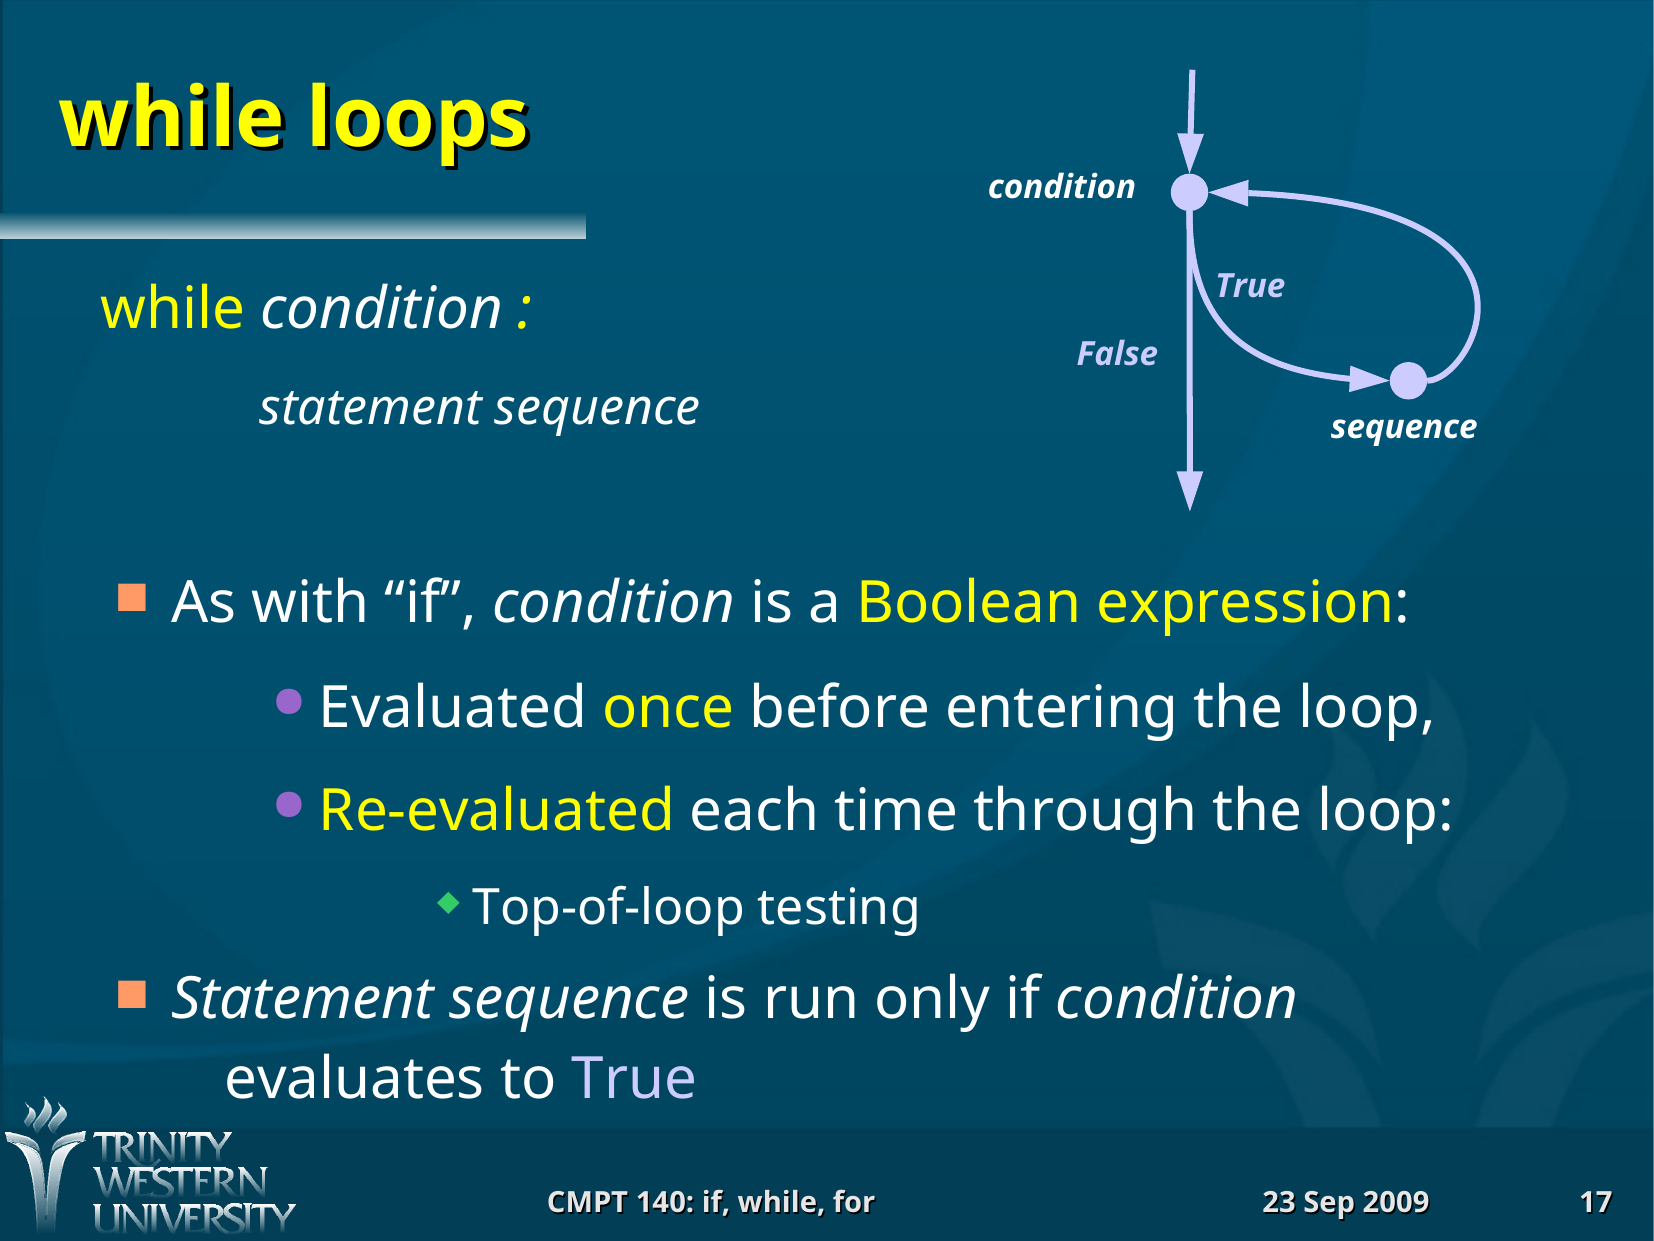

# while loops
condition
True
False
sequence
while condition :
statement sequence
As with “if”, condition is a Boolean expression:
Evaluated once before entering the loop,
Re-evaluated each time through the loop:
Top-of-loop testing
Statement sequence is run only if condition evaluates to True
CMPT 140: if, while, for
23 Sep 2009
17